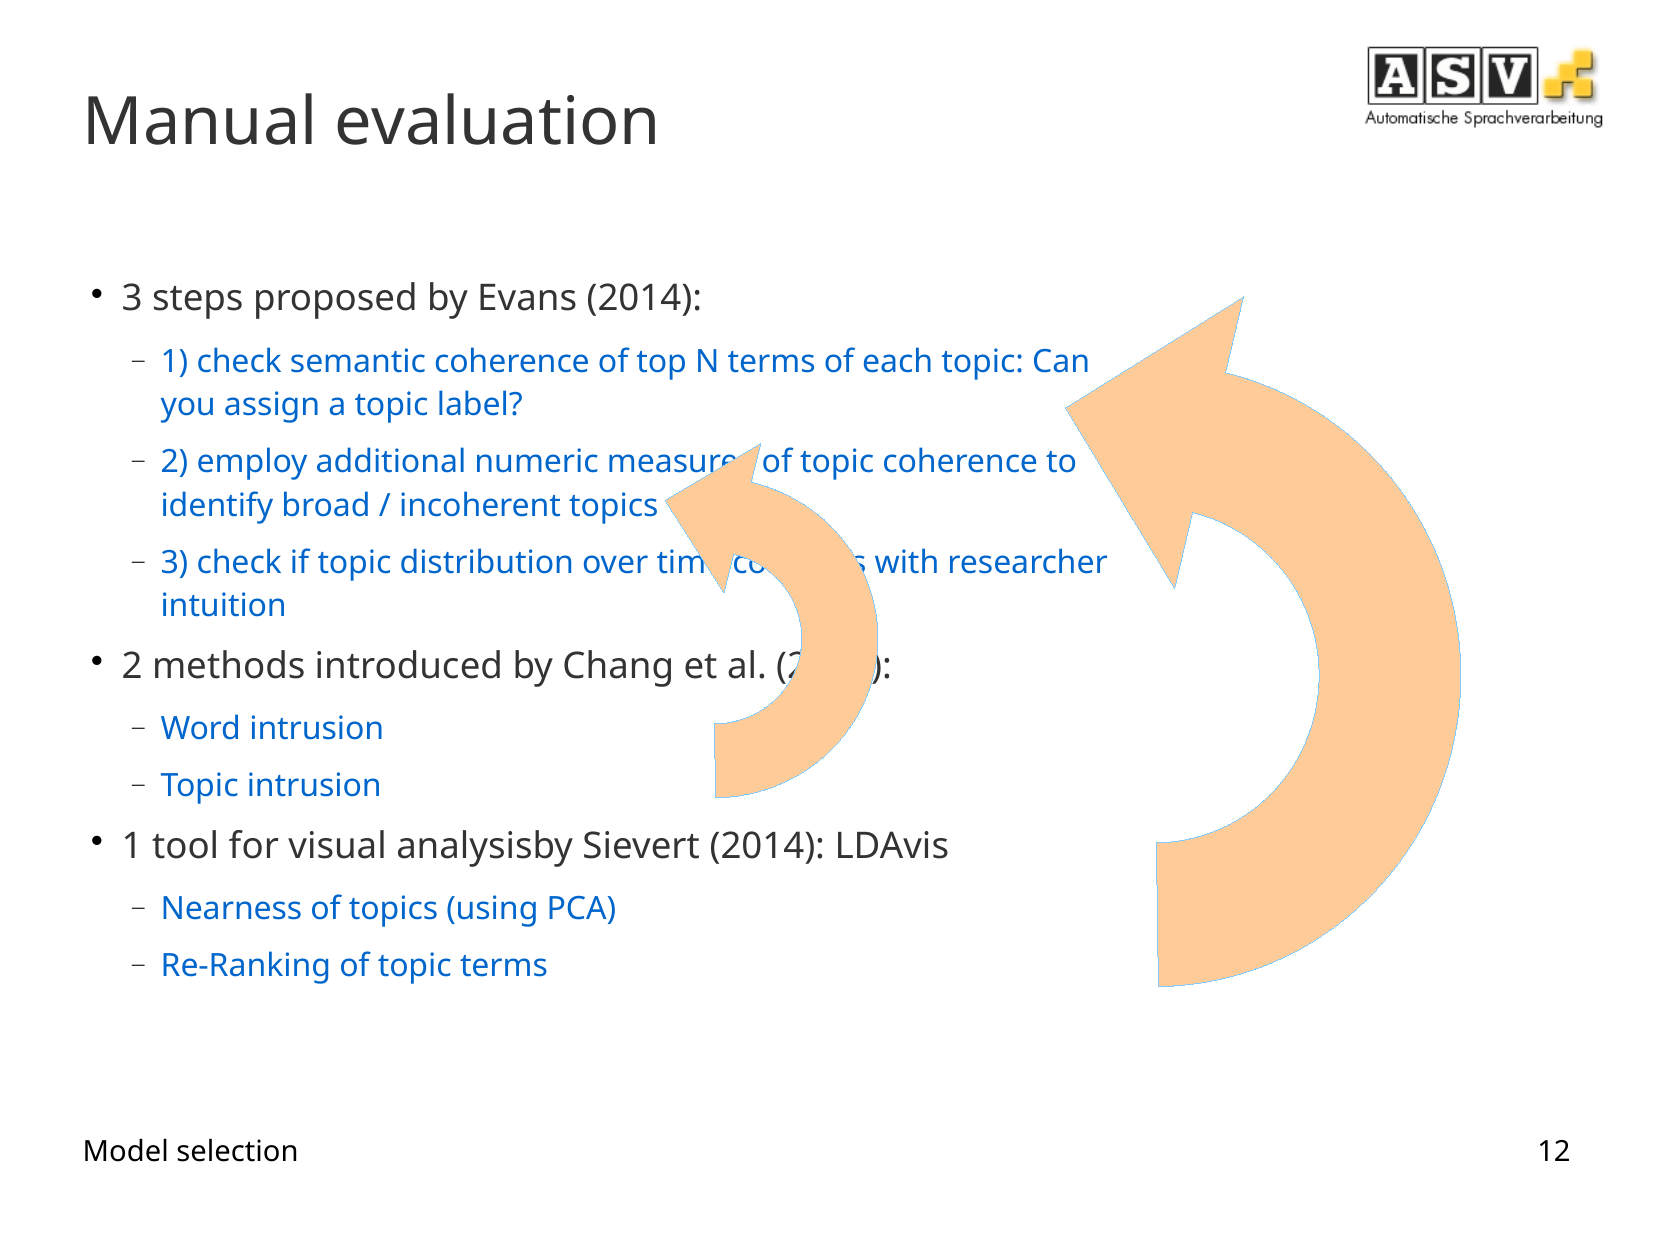

# Manual evaluation
3 steps proposed by Evans (2014):
1) check semantic coherence of top N terms of each topic: Can you assign a topic label?
2) employ additional numeric measures of topic coherence to identify broad / incoherent topics
3) check if topic distribution over time complies with researcher intuition
2 methods introduced by Chang et al. (2009):
Word intrusion
Topic intrusion
1 tool for visual analysisby Sievert (2014): LDAvis
Nearness of topics (using PCA)
Re-Ranking of topic terms
Model selection
12